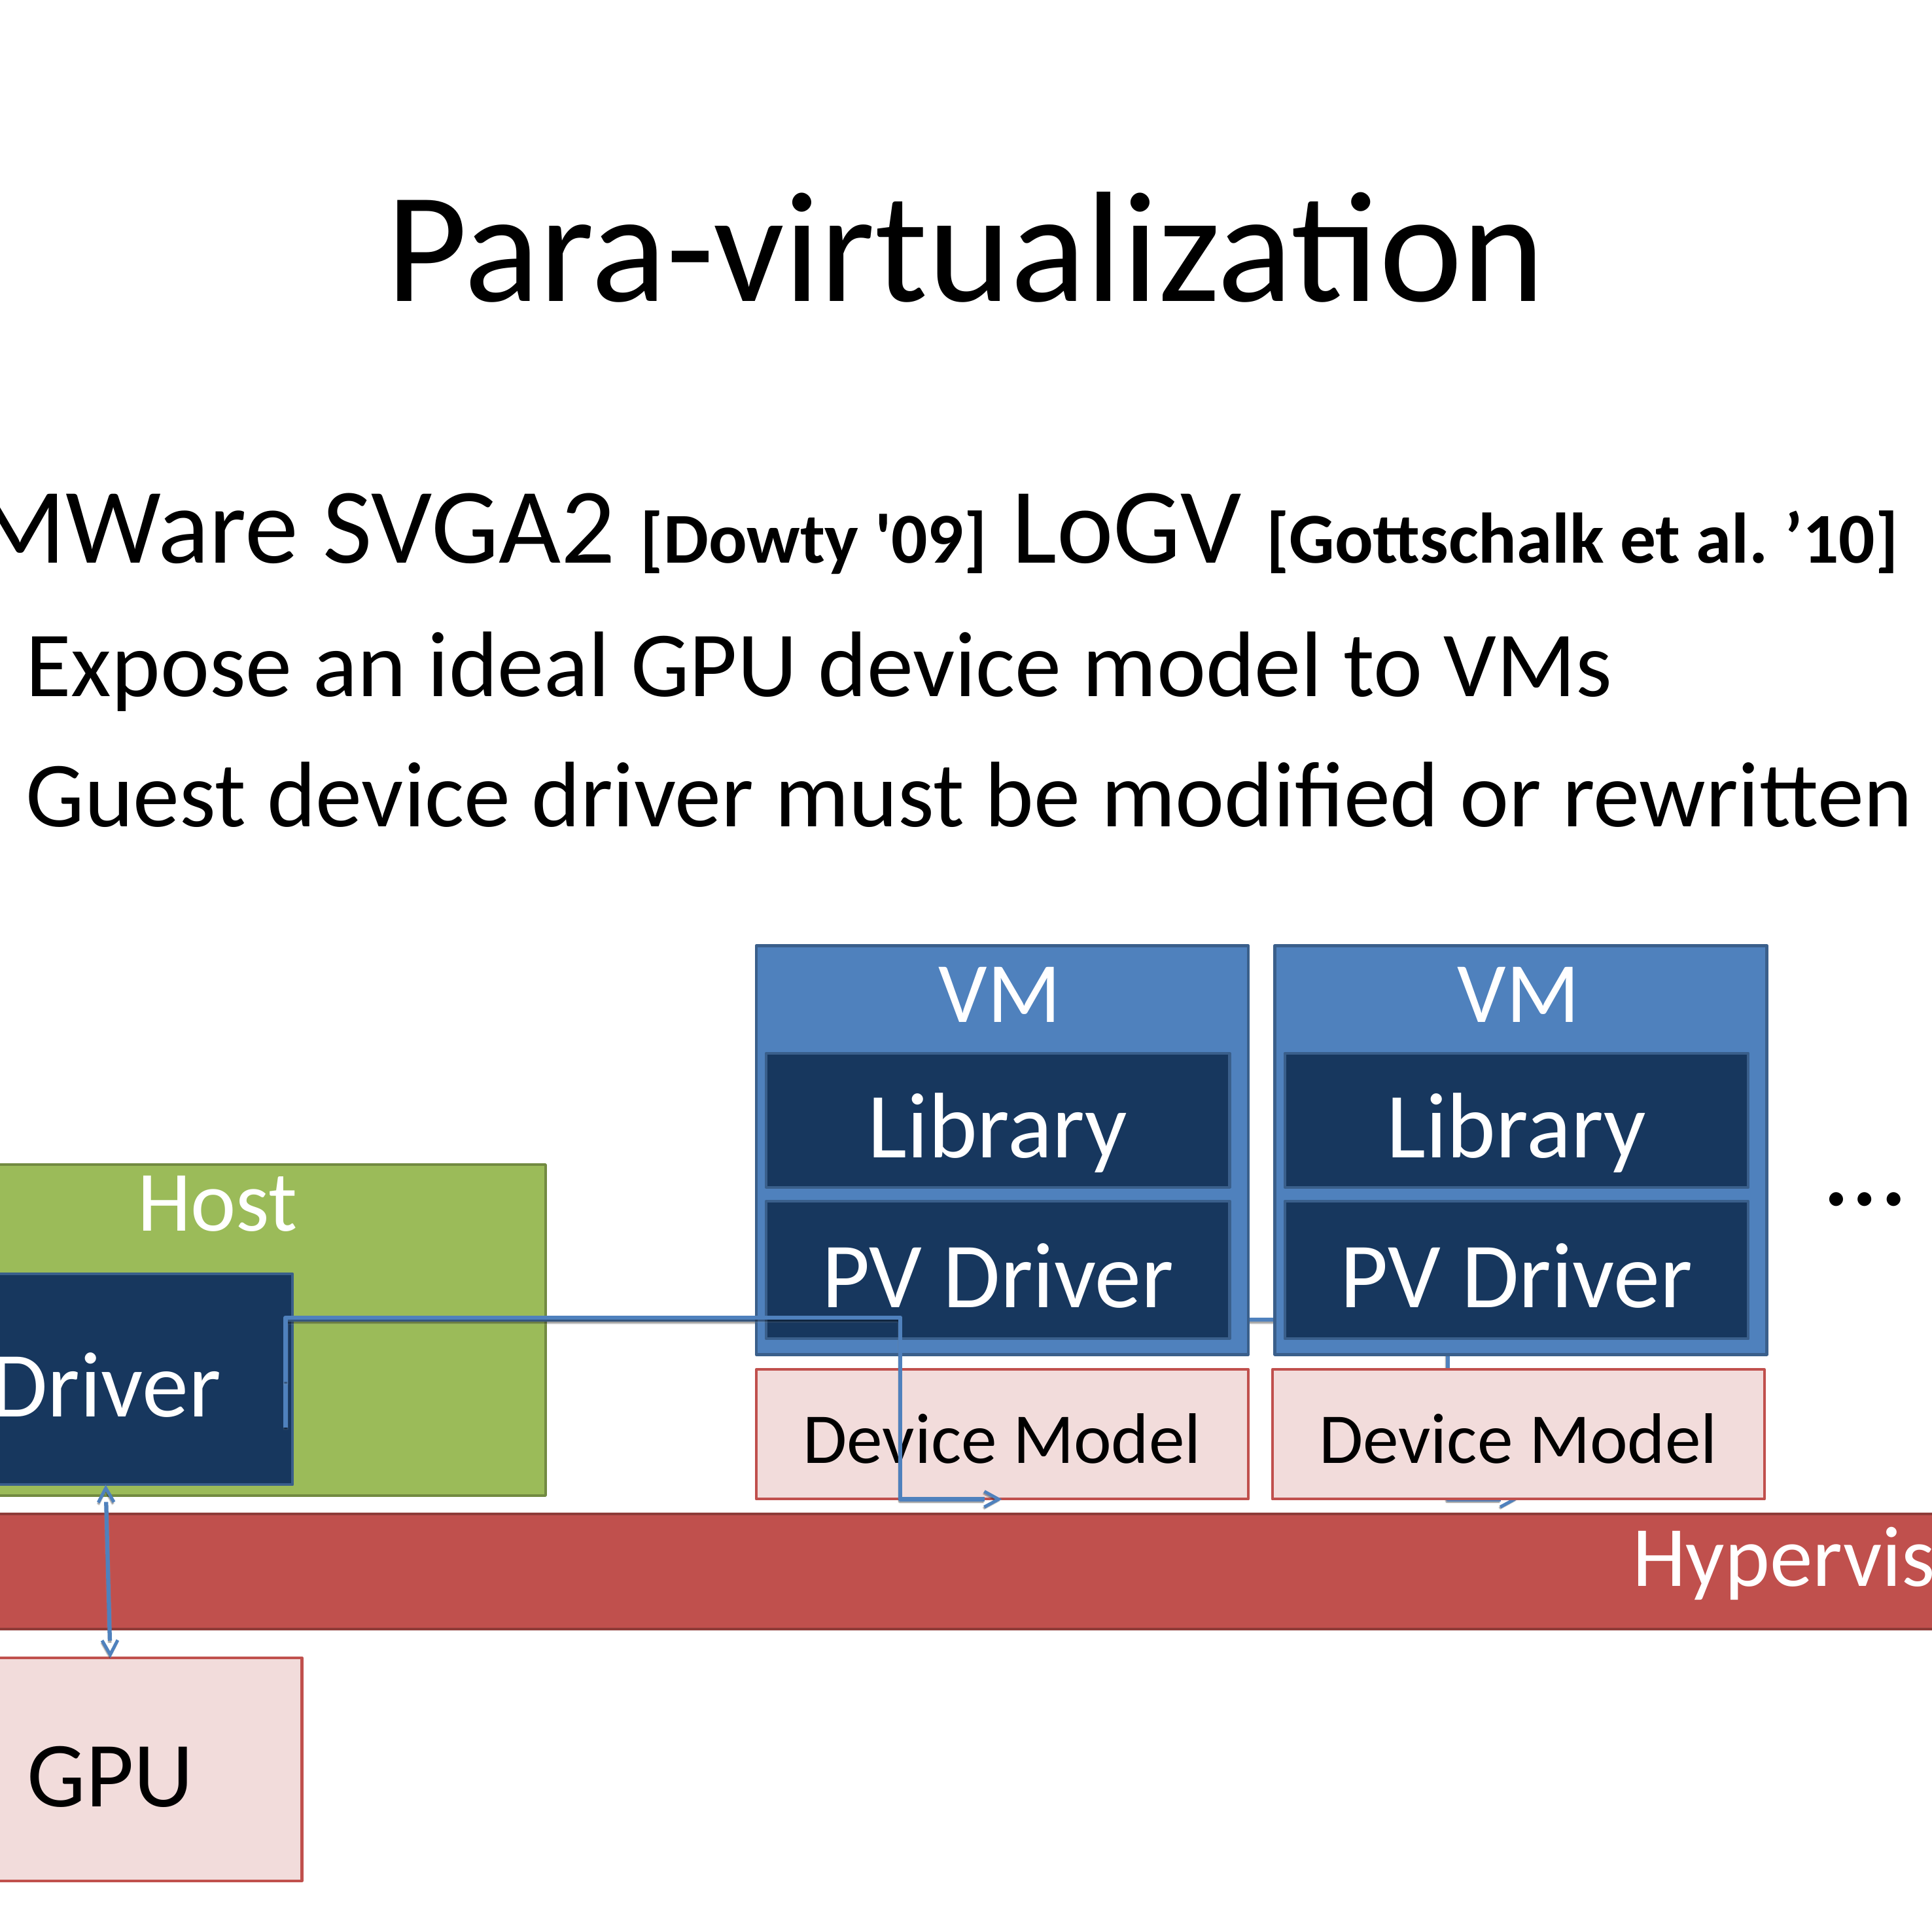

# Para-virtualization
VMWare SVGA2 [Dowty '09] LoGV [Gottschalk et al. ’10]
Expose an ideal GPU device model to VMs
Guest device driver must be modified or rewritten
VM
Library
PV Driver
VM
Library
PV Driver
…
Host
Driver
Device Model
Device Model
Hypervisor
GPU